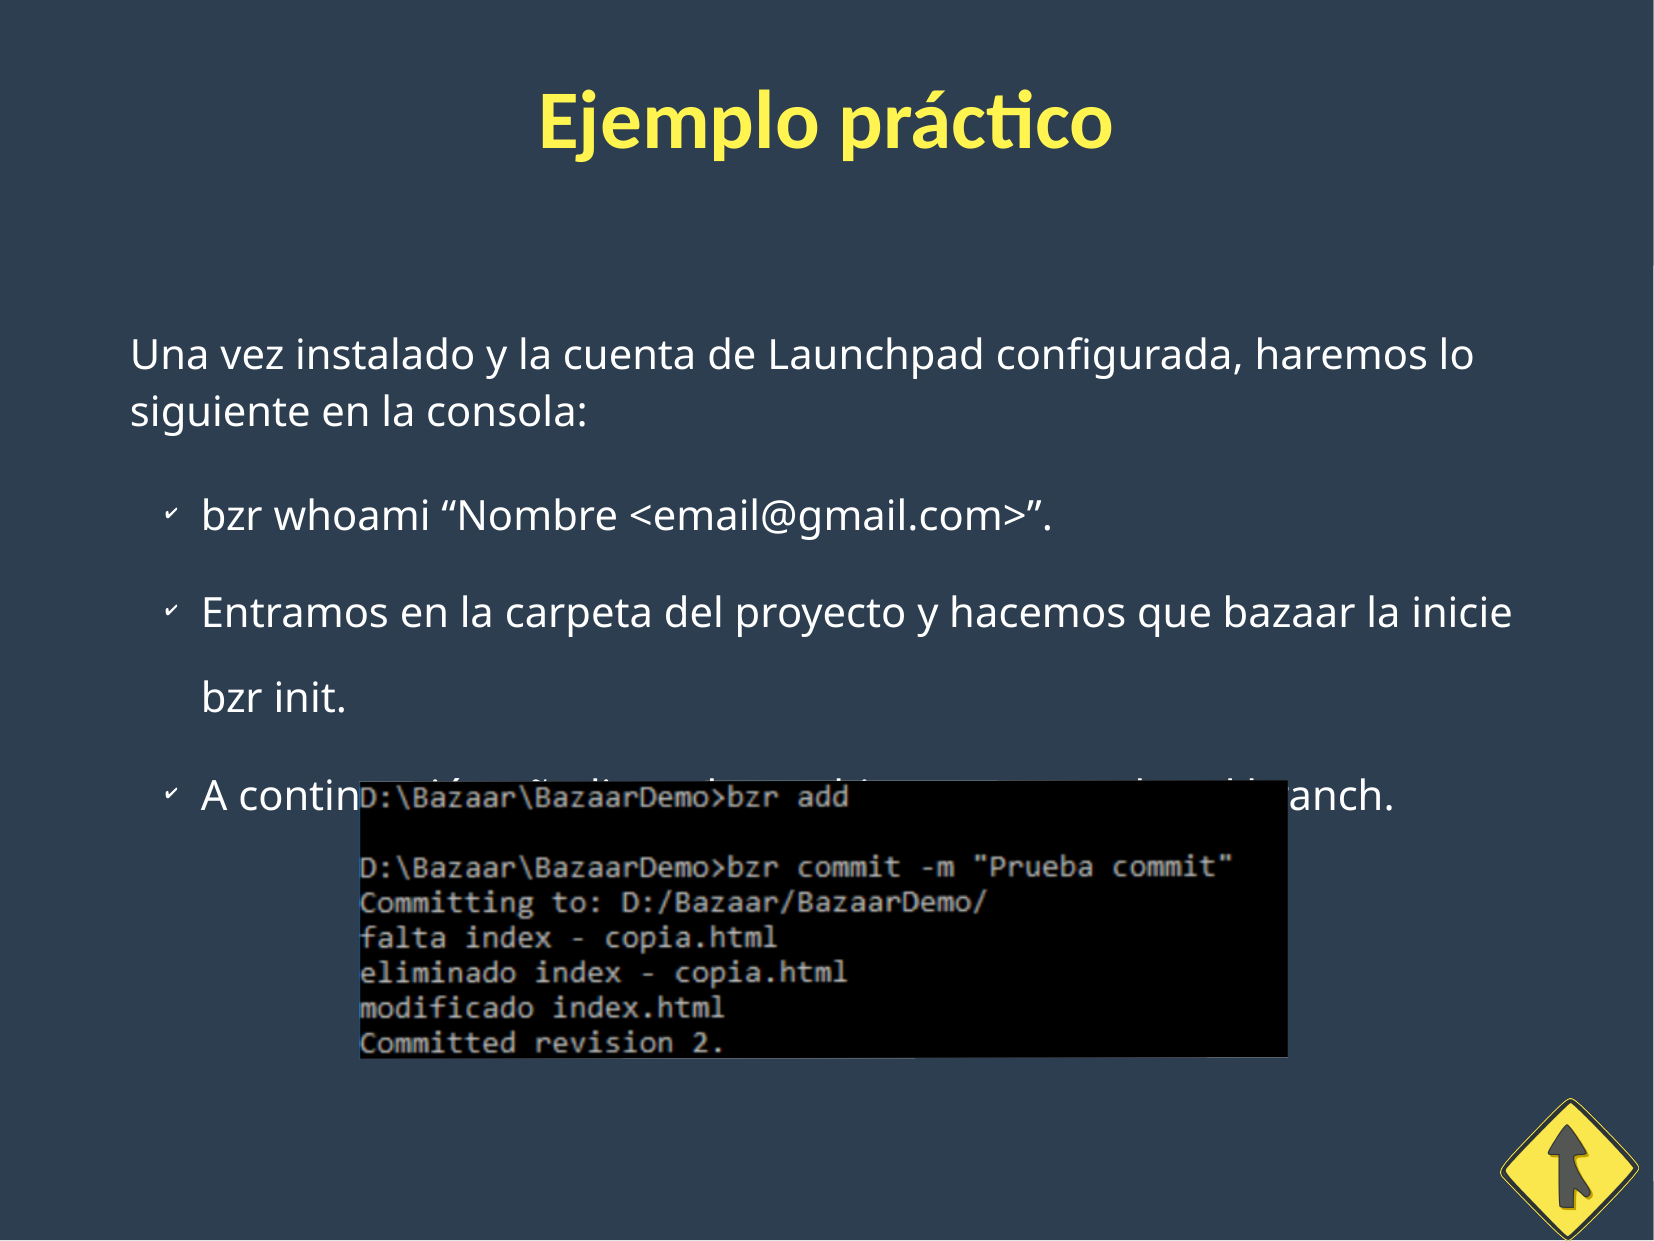

# Ejemplo práctico
Una vez instalado y la cuenta de Launchpad configurada, haremos lo siguiente en la consola:
bzr whoami “Nombre <email@gmail.com>”.
Entramos en la carpeta del proyecto y hacemos que bazaar la inicie bzr init.
A continuación añadimos los archivos y agregarlos al branch.